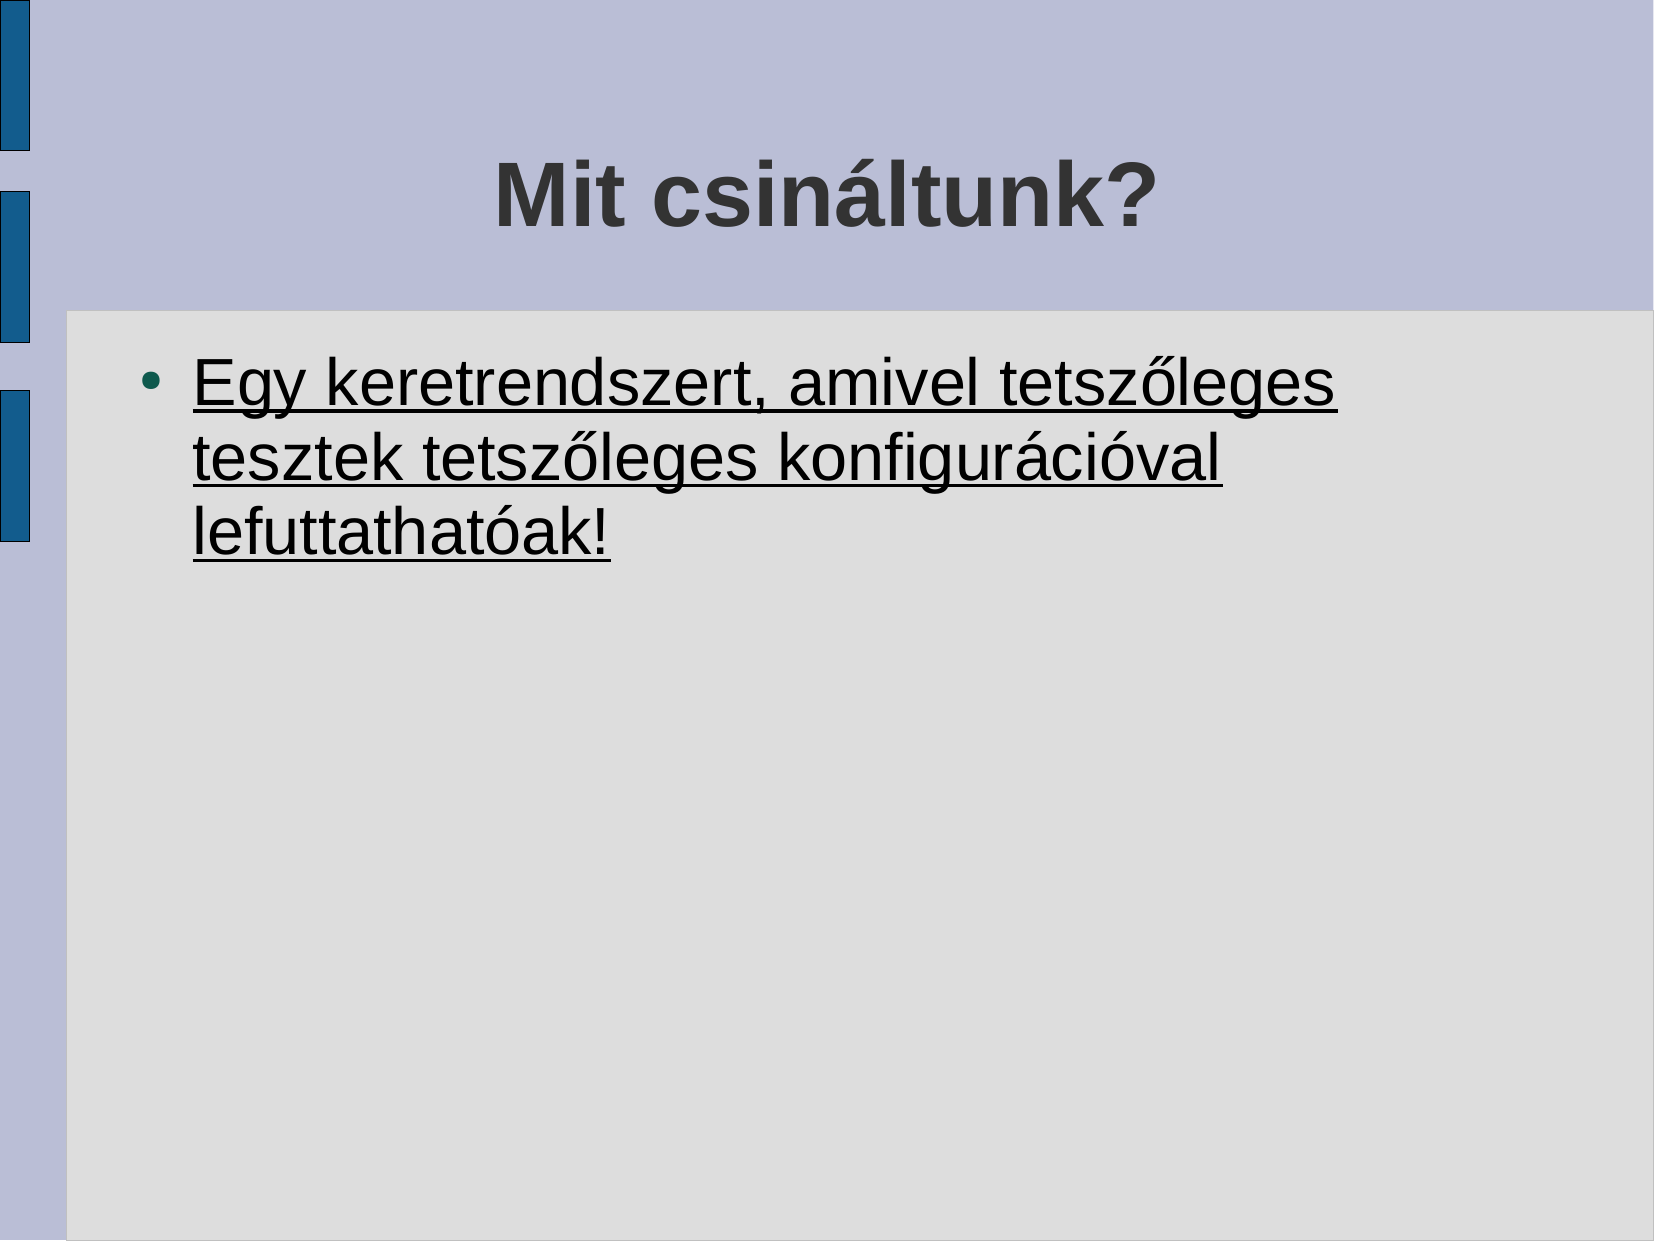

# Mit csináltunk?
Egy keretrendszert, amivel tetszőleges tesztek tetszőleges konfigurációval lefuttathatóak!